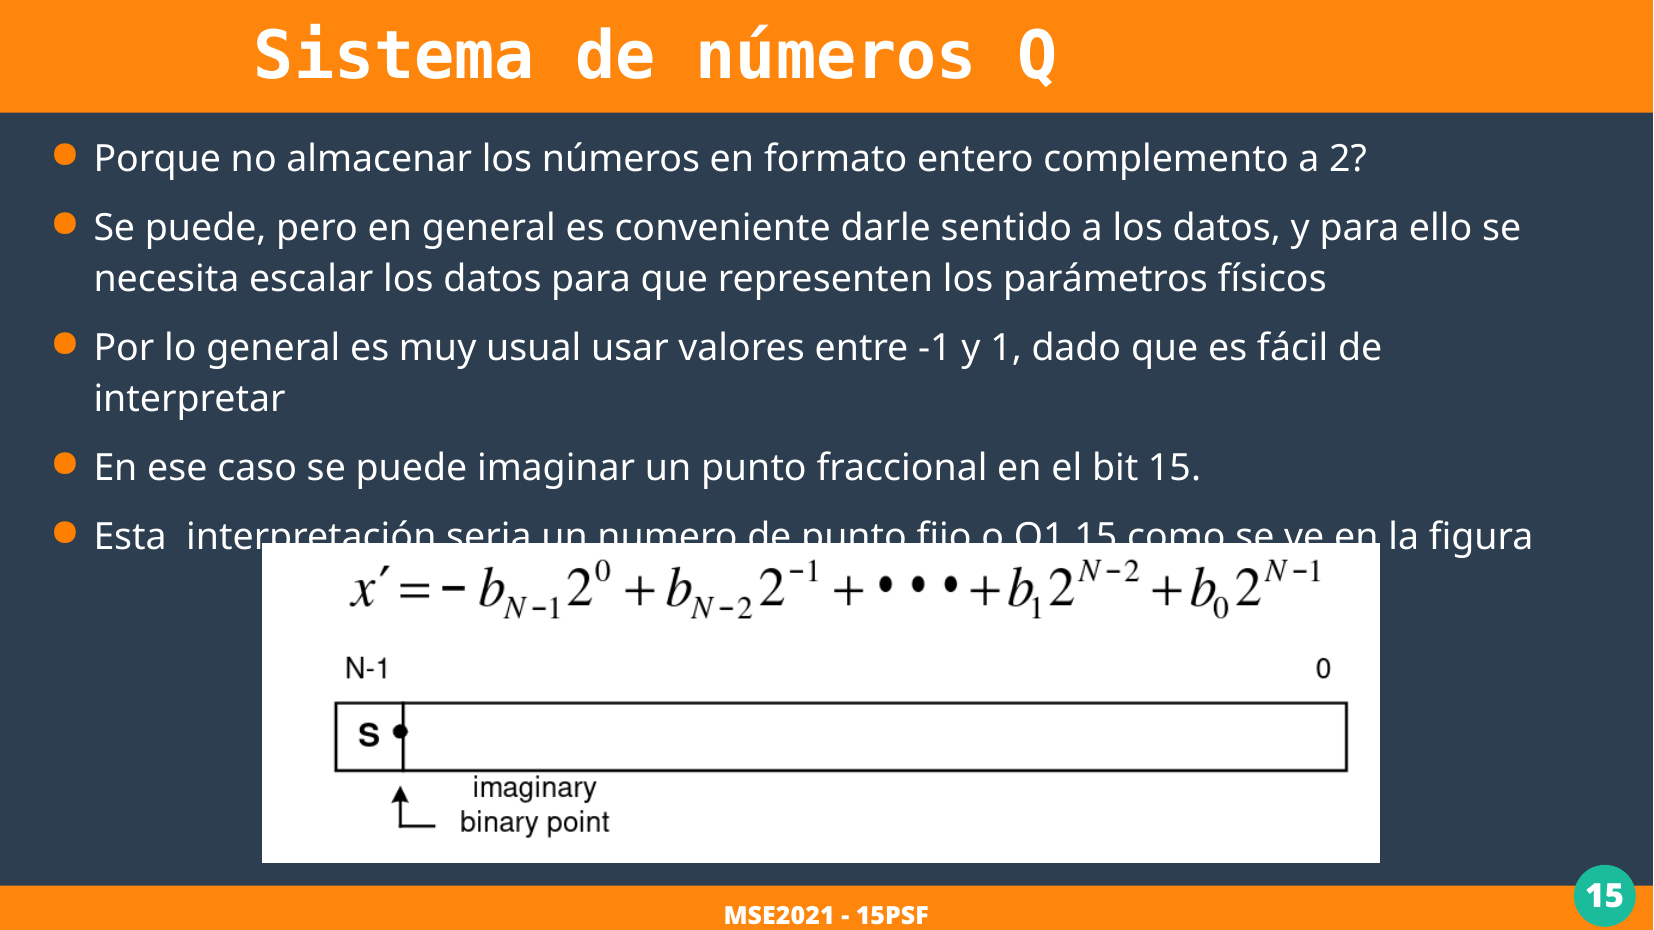

# Sistema de números Q
Porque no almacenar los números en formato entero complemento a 2?
Se puede, pero en general es conveniente darle sentido a los datos, y para ello se necesita escalar los datos para que representen los parámetros físicos
Por lo general es muy usual usar valores entre -1 y 1, dado que es fácil de interpretar
En ese caso se puede imaginar un punto fraccional en el bit 15.
Esta interpretación seria un numero de punto fijo o Q1.15 como se ve en la figura
MSE2021 - 15PSF